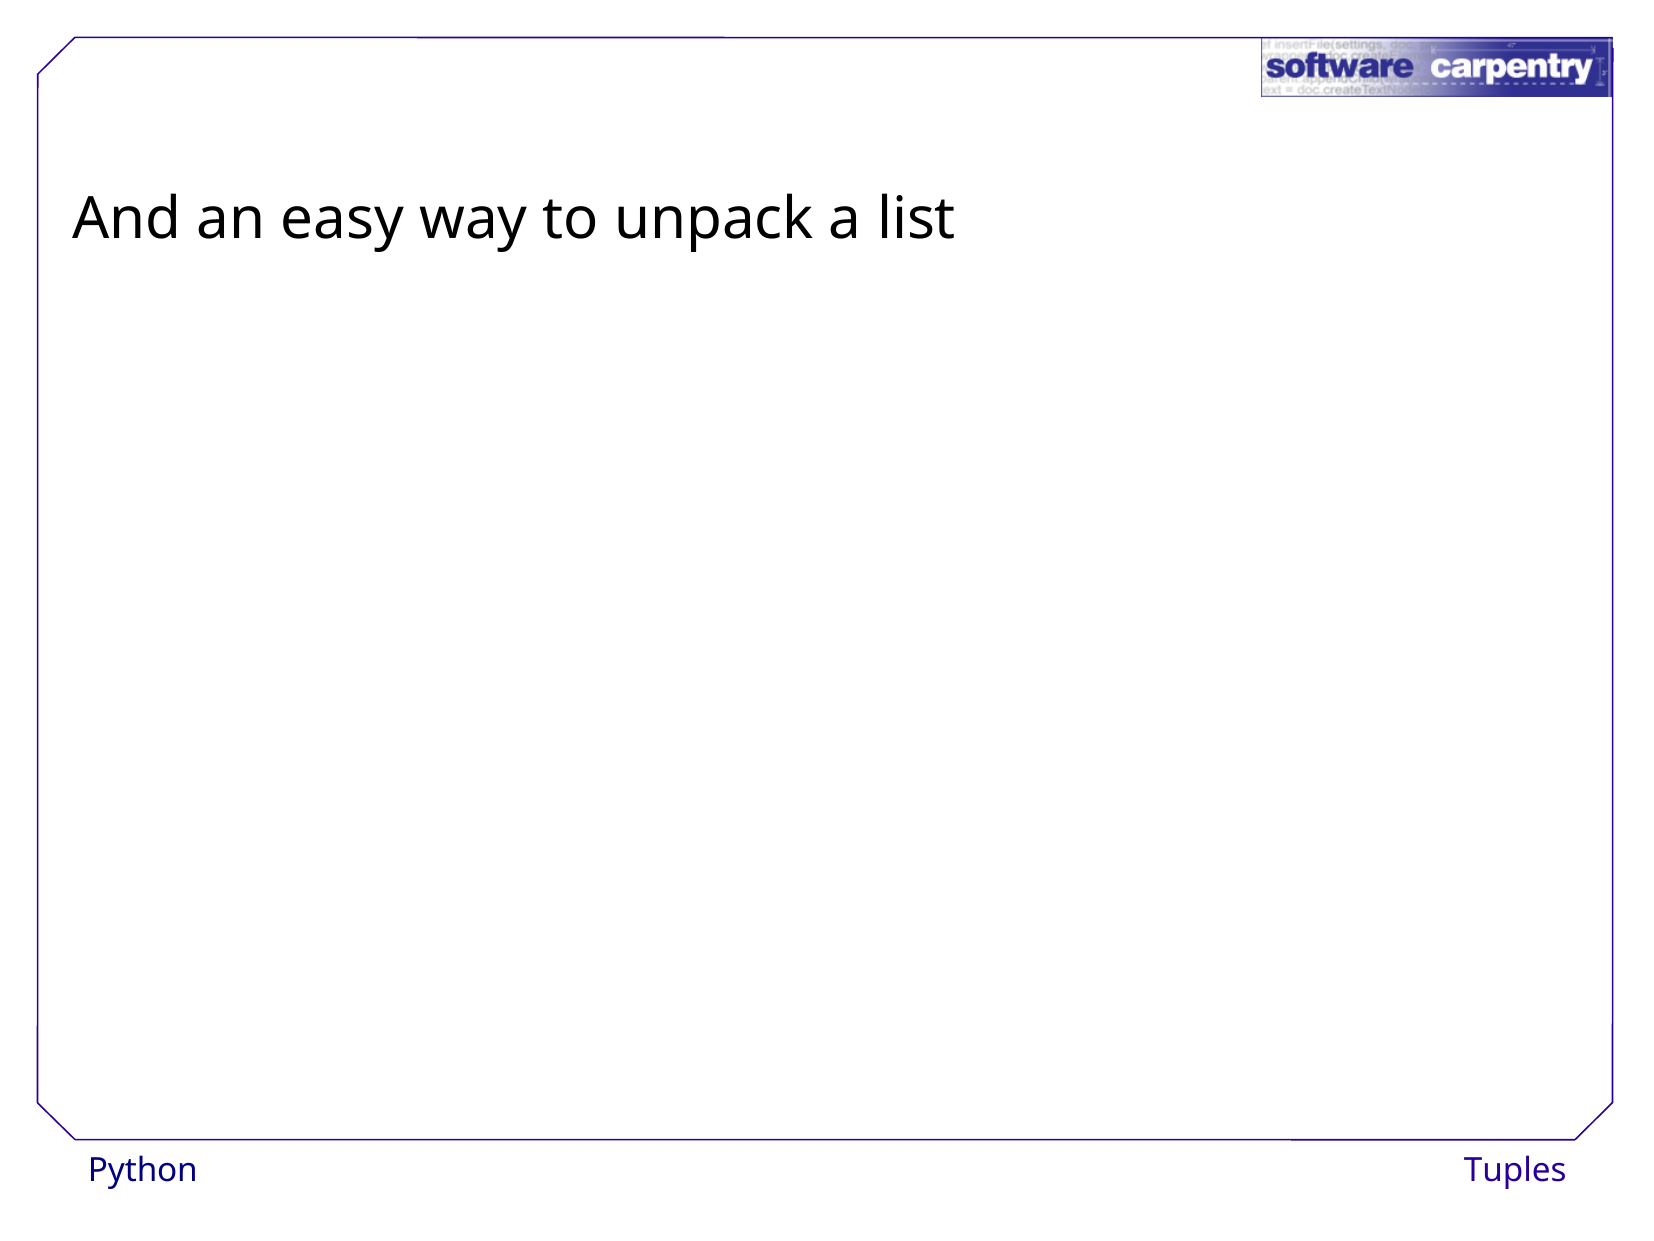

And an easy way to unpack a list